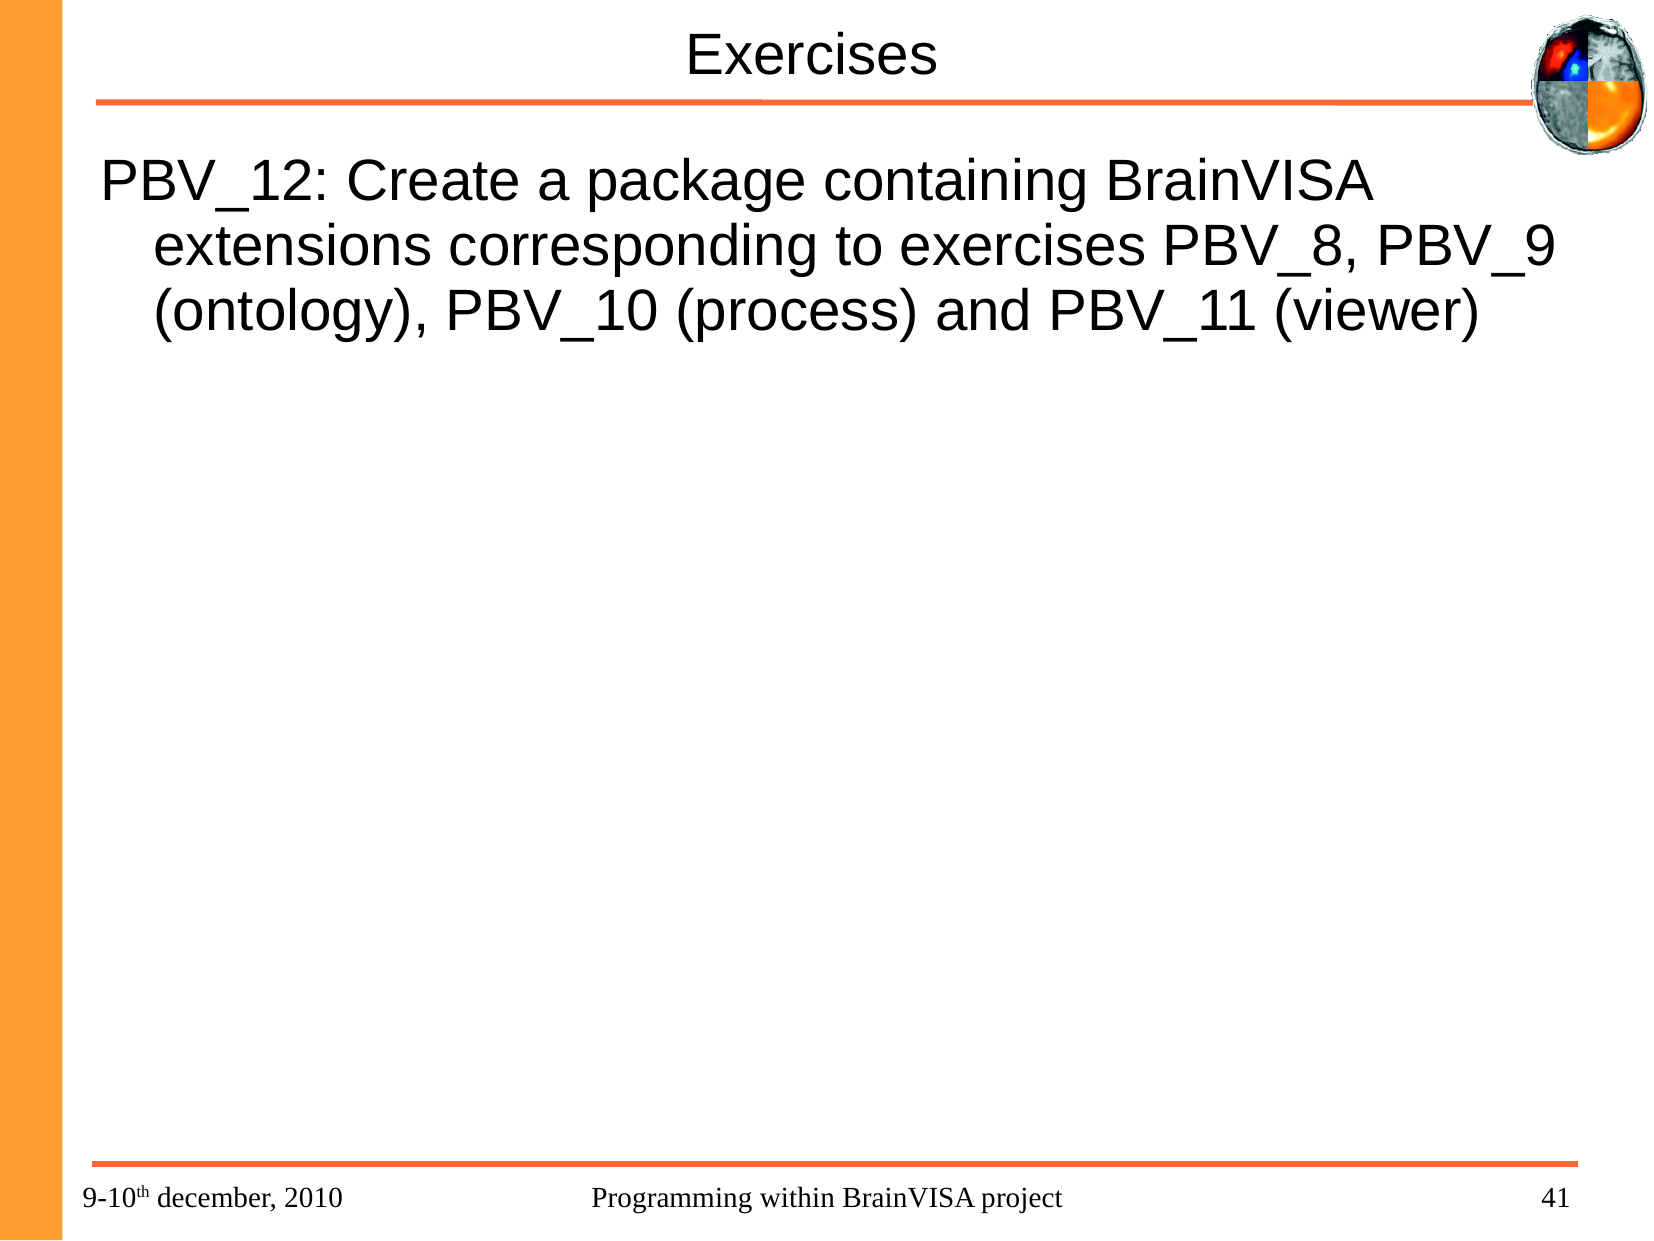

# Exercises
PBV_12: Create a package containing BrainVISA extensions corresponding to exercises PBV_8, PBV_9 (ontology), PBV_10 (process) and PBV_11 (viewer)
41